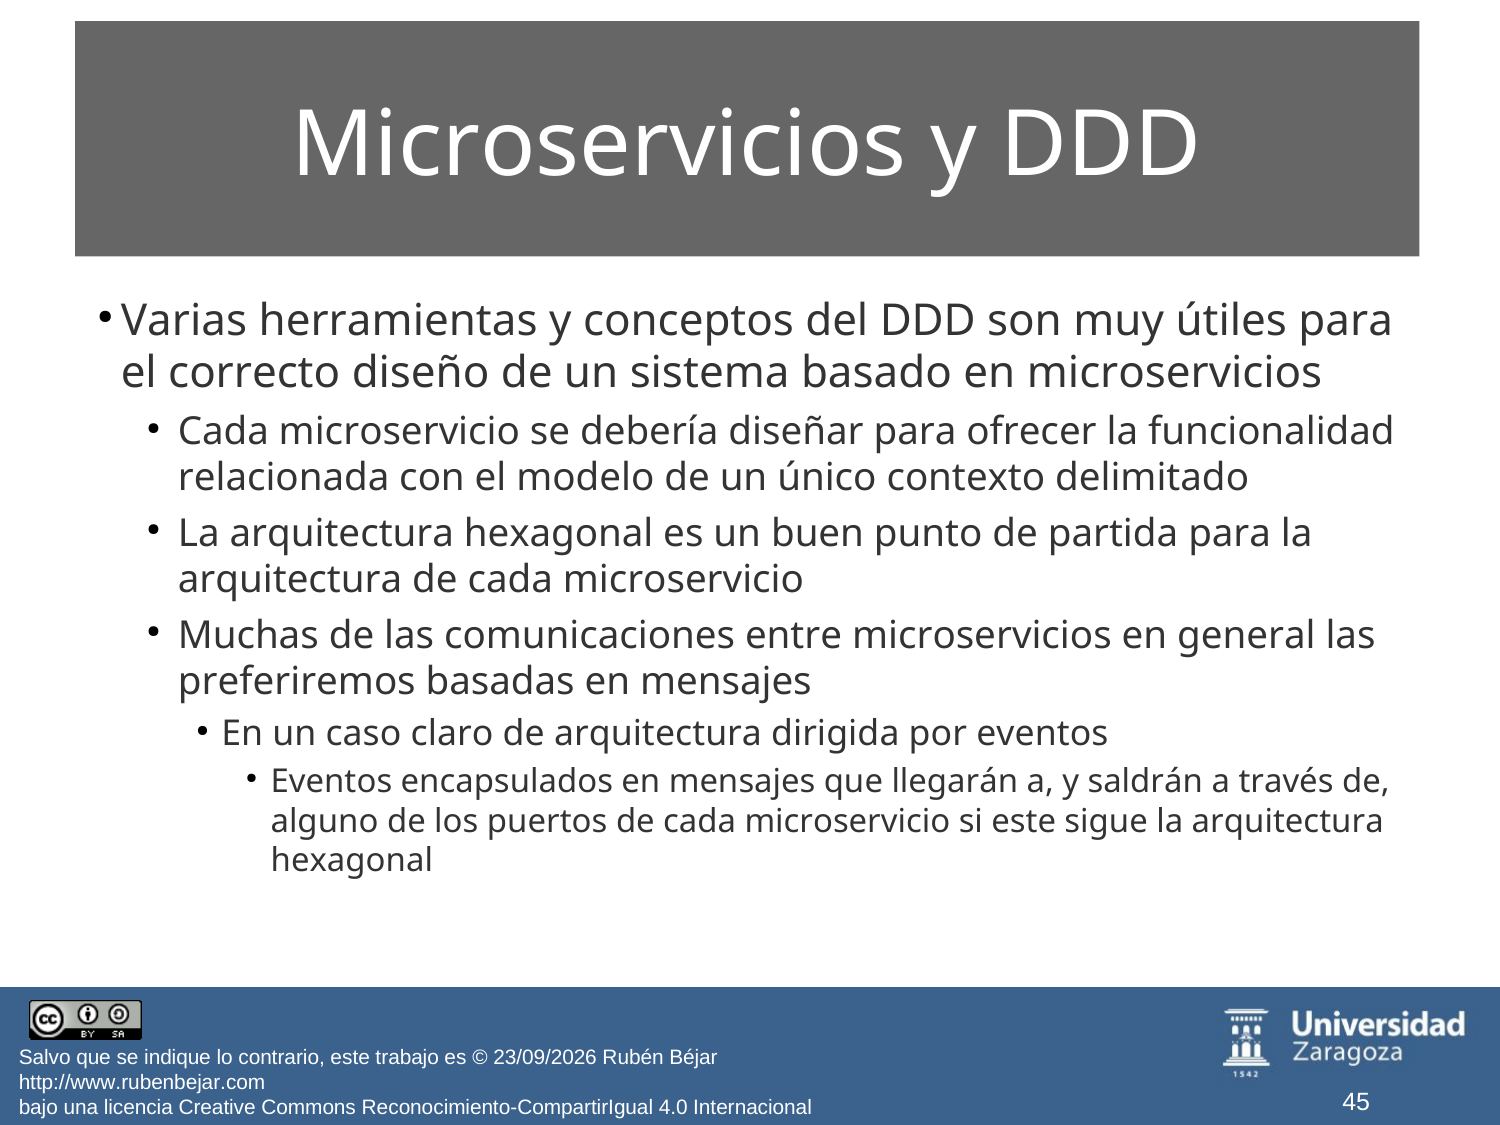

Microservicios y DDD
# Varias herramientas y conceptos del DDD son muy útiles para el correcto diseño de un sistema basado en microservicios
Cada microservicio se debería diseñar para ofrecer la funcionalidad relacionada con el modelo de un único contexto delimitado
La arquitectura hexagonal es un buen punto de partida para la arquitectura de cada microservicio
Muchas de las comunicaciones entre microservicios en general las preferiremos basadas en mensajes
En un caso claro de arquitectura dirigida por eventos
Eventos encapsulados en mensajes que llegarán a, y saldrán a través de, alguno de los puertos de cada microservicio si este sigue la arquitectura hexagonal